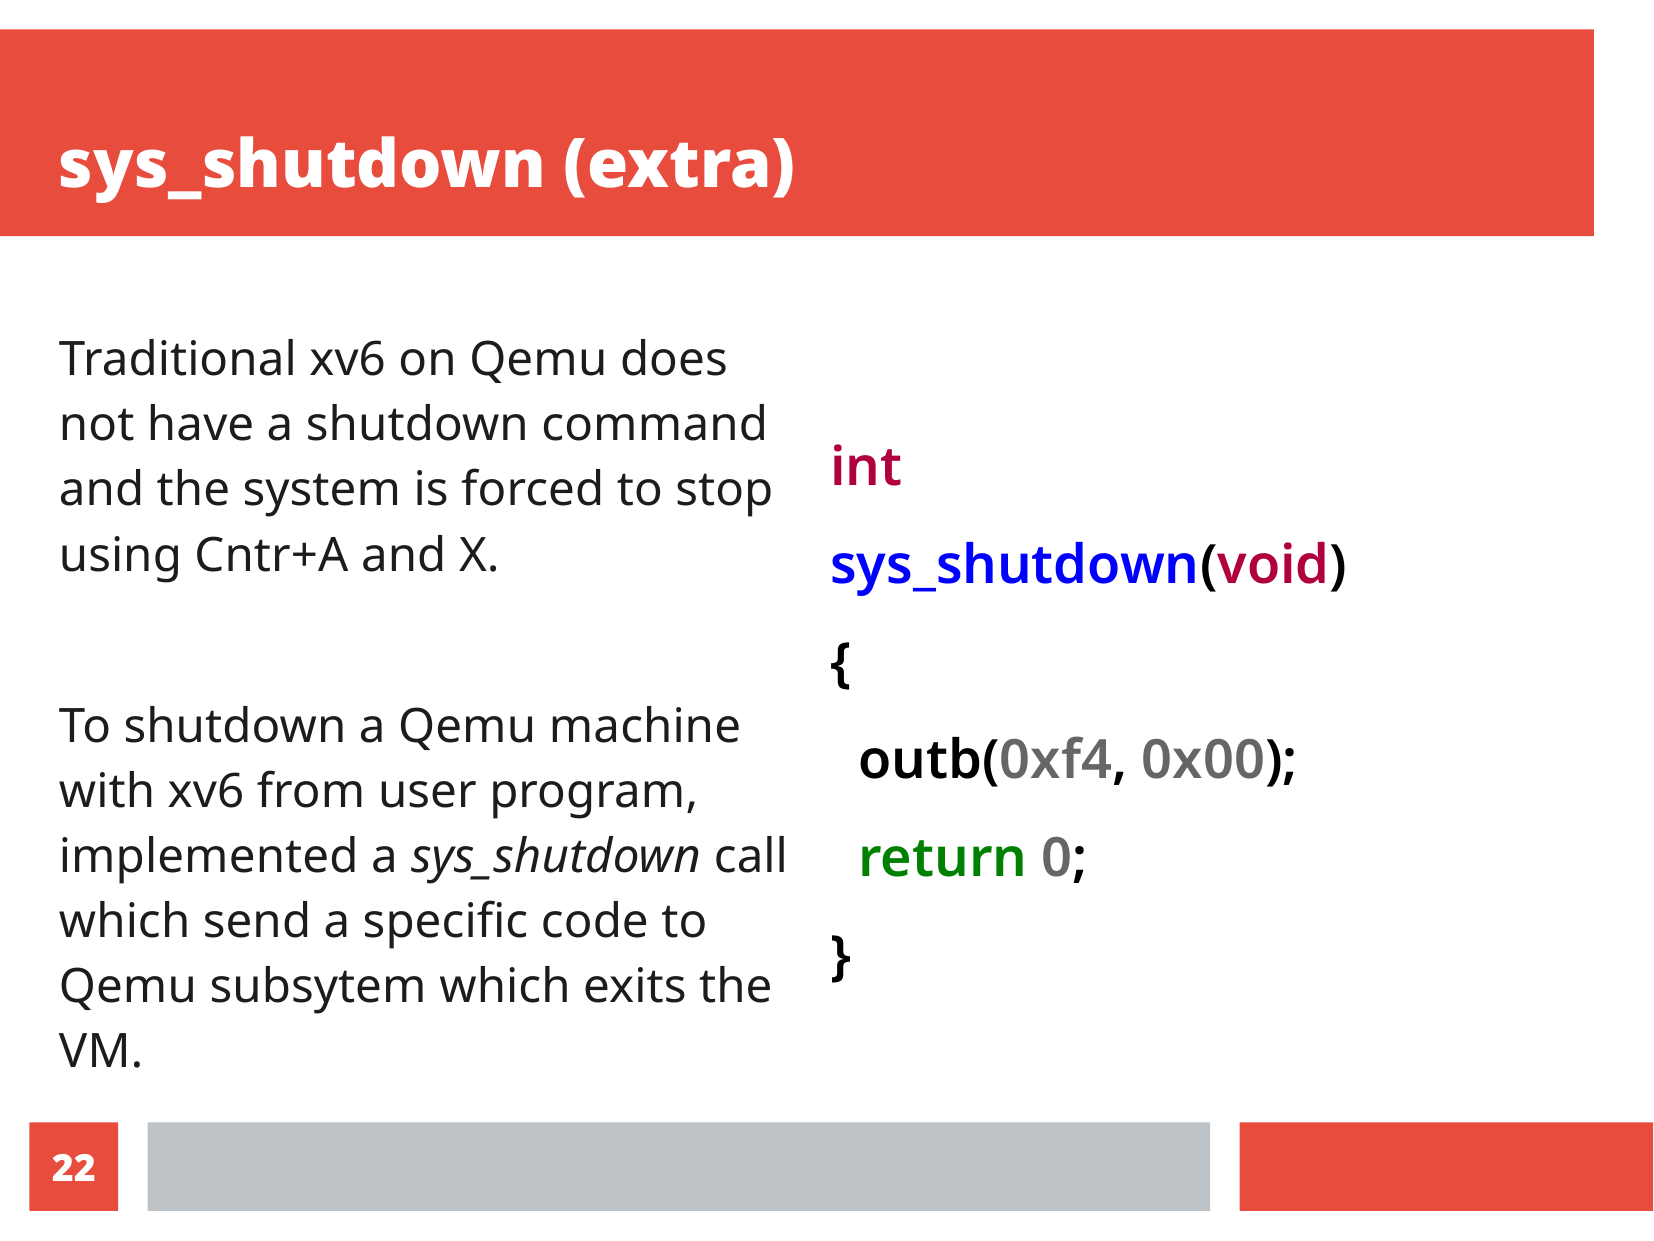

# sys_shutdown (extra)
Traditional xv6 on Qemu does not have a shutdown command and the system is forced to stop using Cntr+A and X.
To shutdown a Qemu machine with xv6 from user program, implemented a sys_shutdown call which send a specific code to Qemu subsytem which exits the VM.
int
sys_shutdown(void)
{
 outb(0xf4, 0x00);
 return 0;
}
22